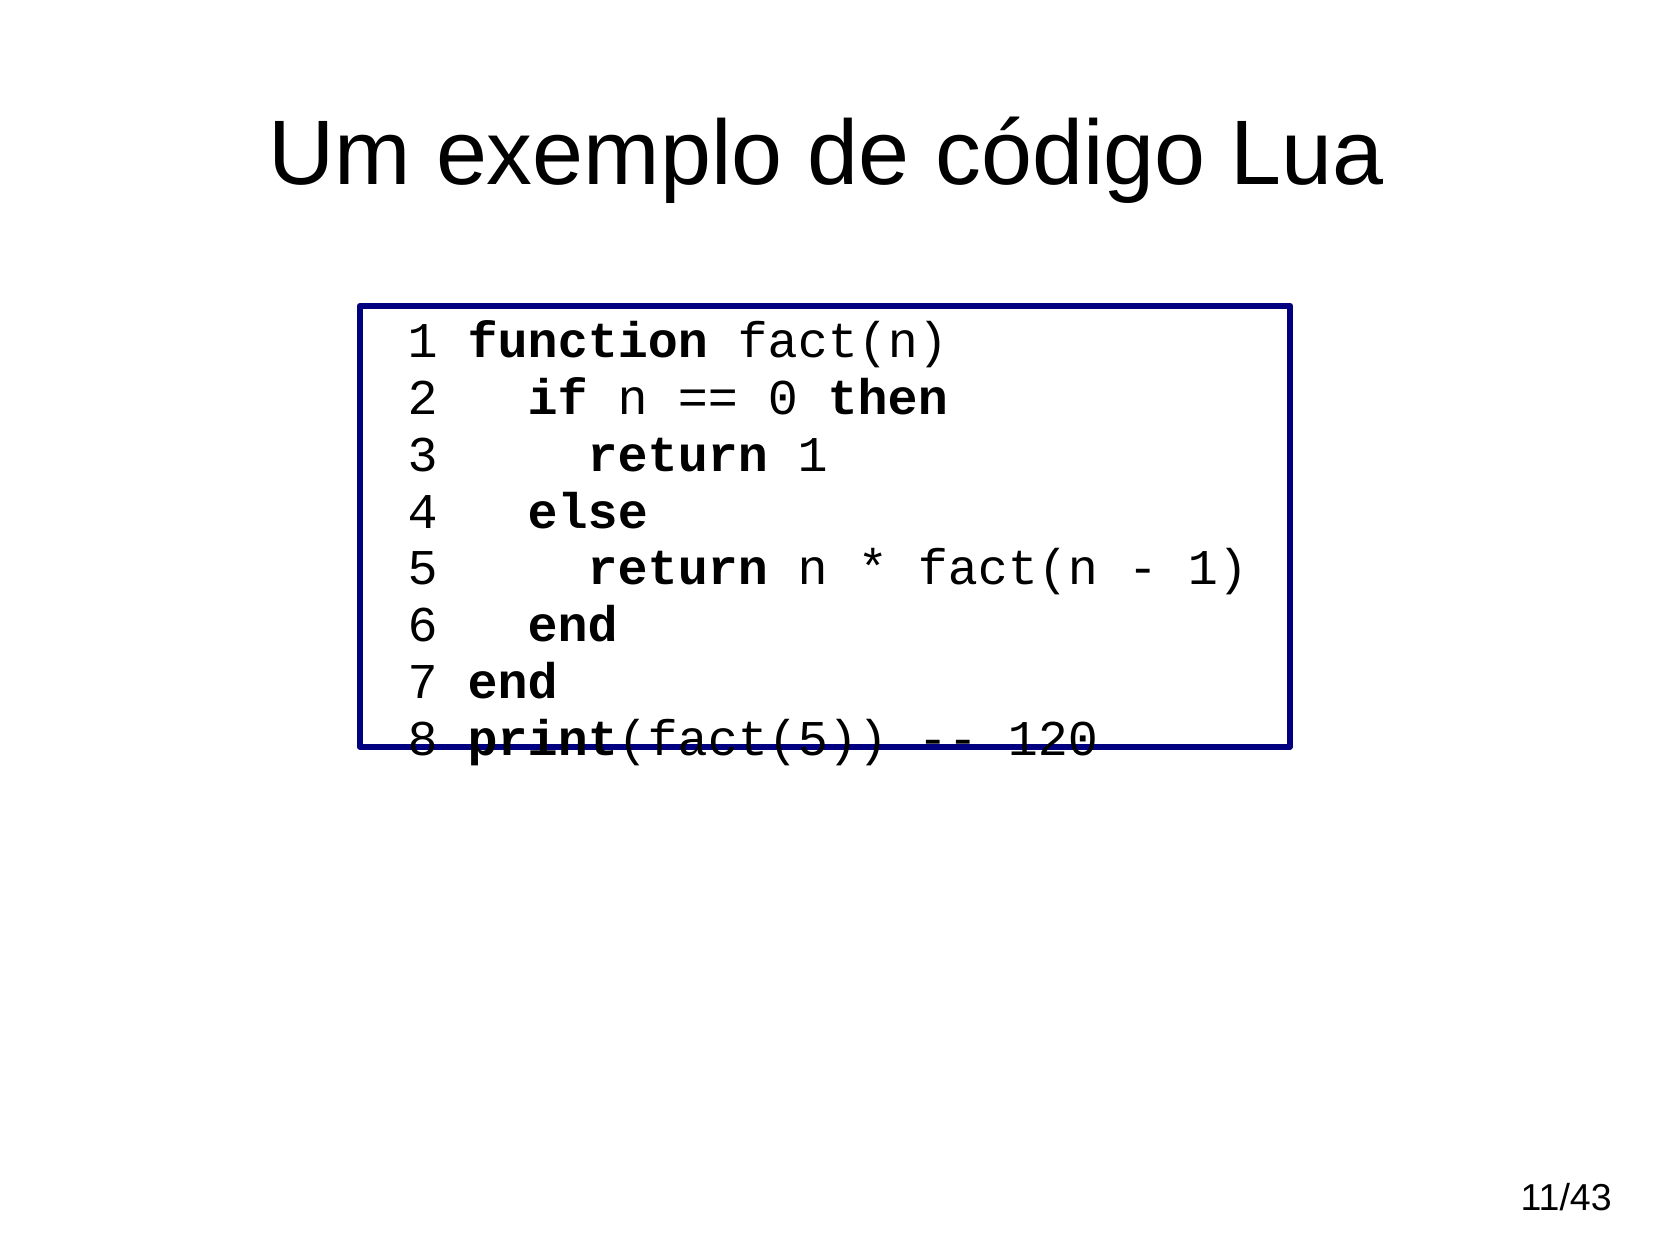

# Um exemplo de código Lua
 1 function fact(n)
 2 if n == 0 then
 3 return 1
 4 else
 5 return n * fact(n - 1)
 6 end
 7 end
 8 print(fact(5)) -- 120
 11/43